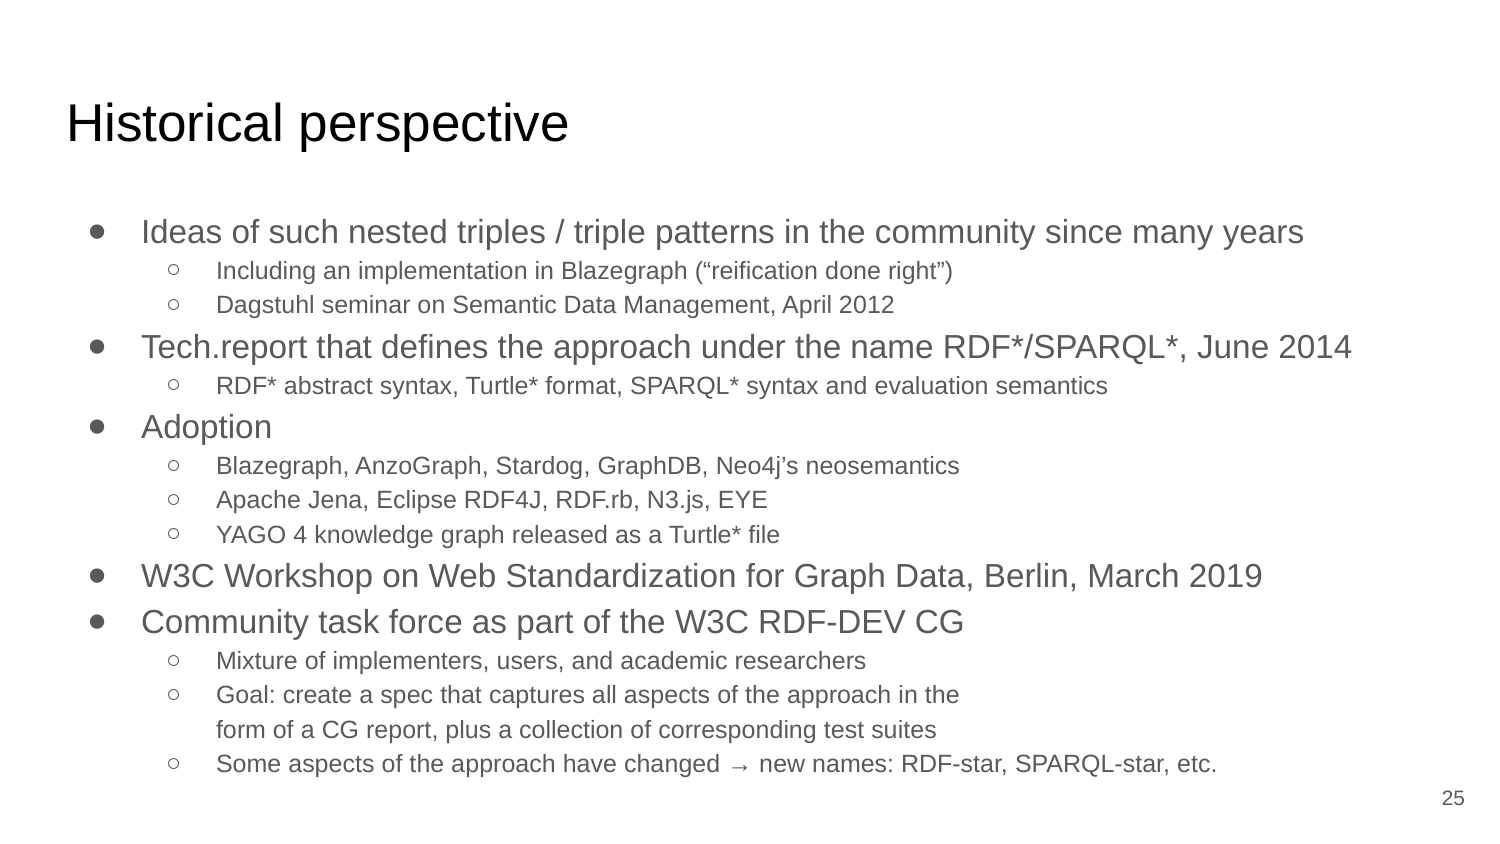

# Historical perspective
Ideas of such nested triples / triple patterns in the community since many years
Including an implementation in Blazegraph (“reification done right”)
Dagstuhl seminar on Semantic Data Management, April 2012
Tech.report that defines the approach under the name RDF*/SPARQL*, June 2014
RDF* abstract syntax, Turtle* format, SPARQL* syntax and evaluation semantics
Adoption
Blazegraph, AnzoGraph, Stardog, GraphDB, Neo4j’s neosemantics
Apache Jena, Eclipse RDF4J, RDF.rb, N3.js, EYE
YAGO 4 knowledge graph released as a Turtle* file
W3C Workshop on Web Standardization for Graph Data, Berlin, March 2019
Community task force as part of the W3C RDF-DEV CG
Mixture of implementers, users, and academic researchers
Goal: create a spec that captures all aspects of the approach in the
form of a CG report, plus a collection of corresponding test suites
Some aspects of the approach have changed → new names: RDF-star, SPARQL-star, etc.